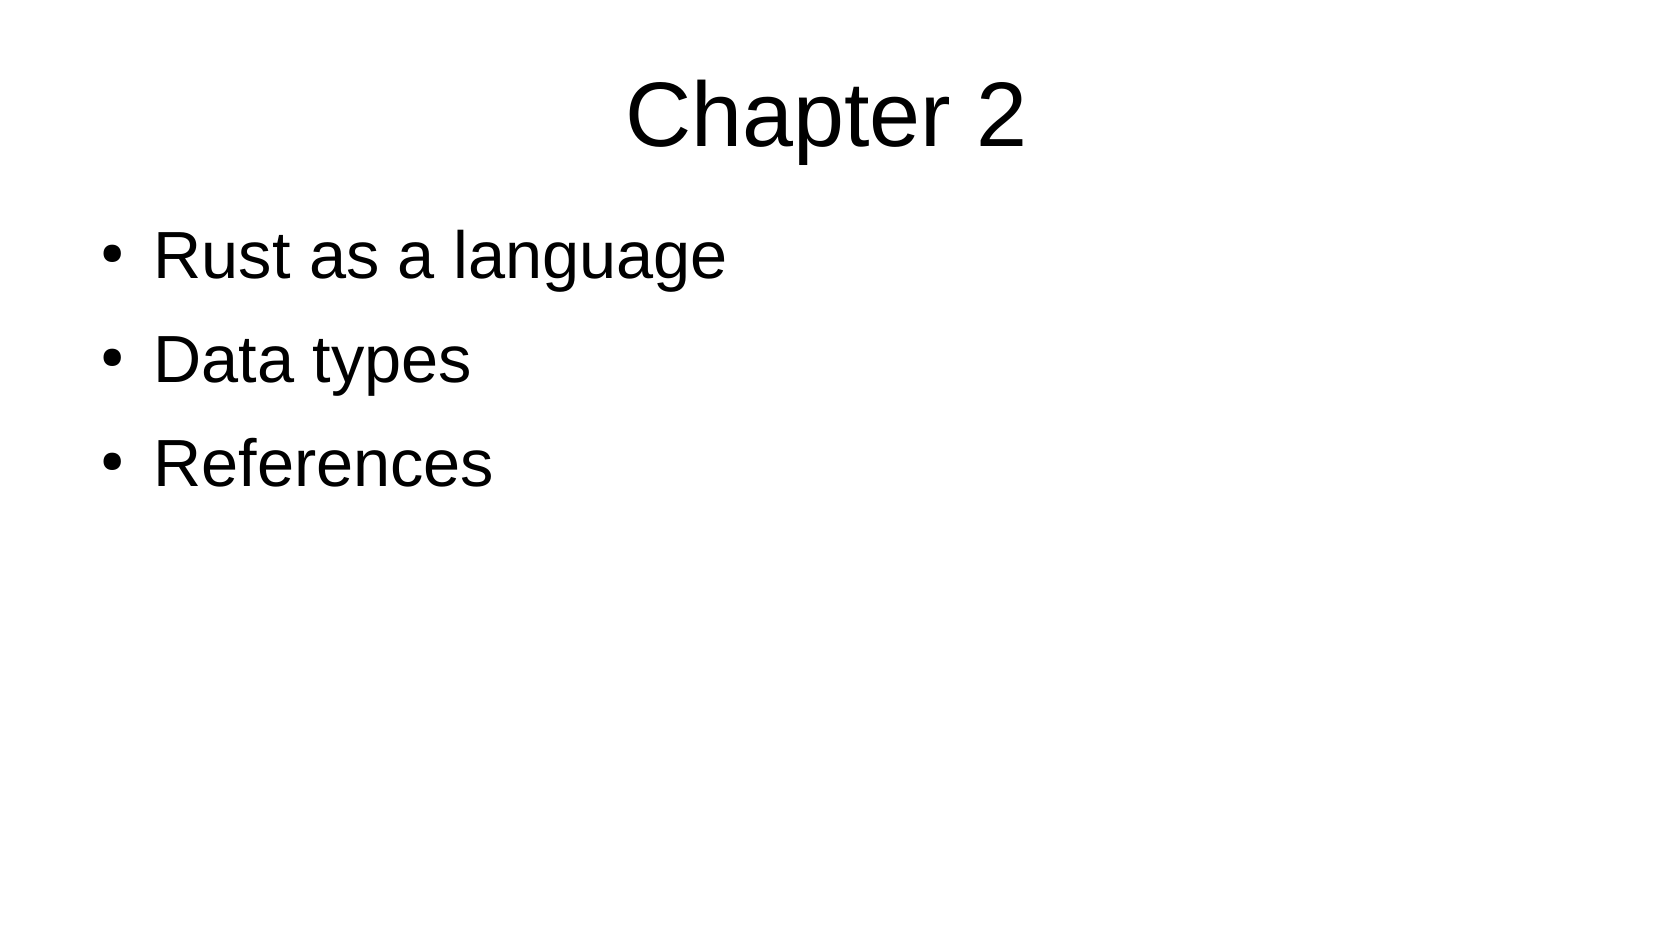

# Chapter 2
Rust as a language
Data types
References